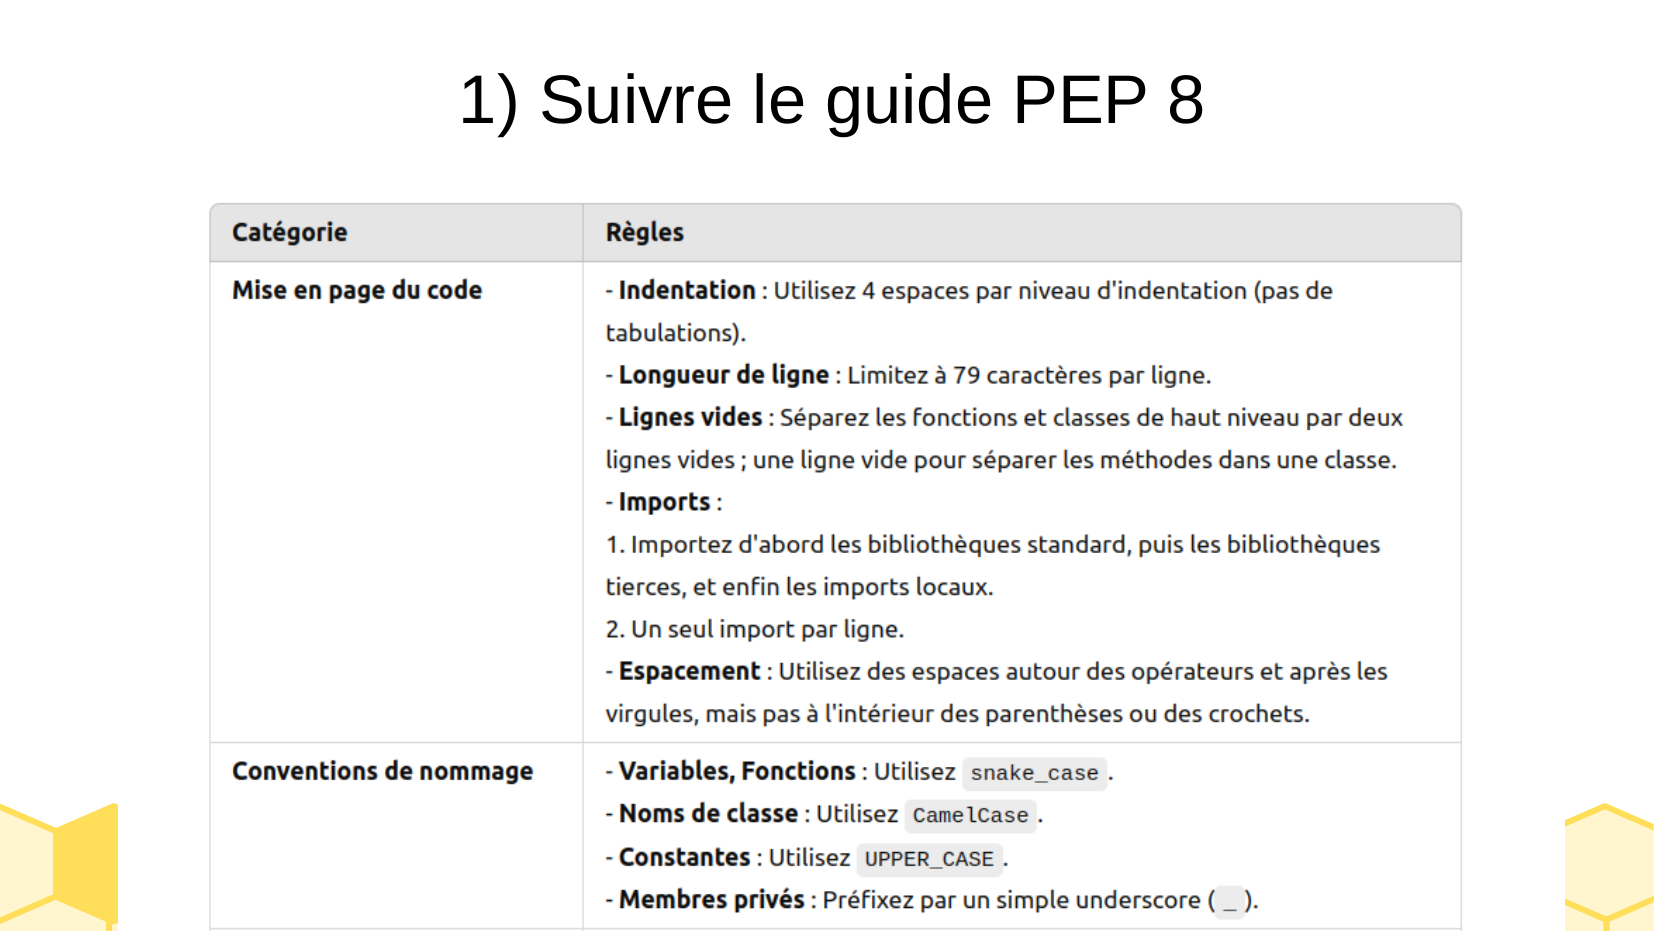

# 1) Suivre le guide PEP 8